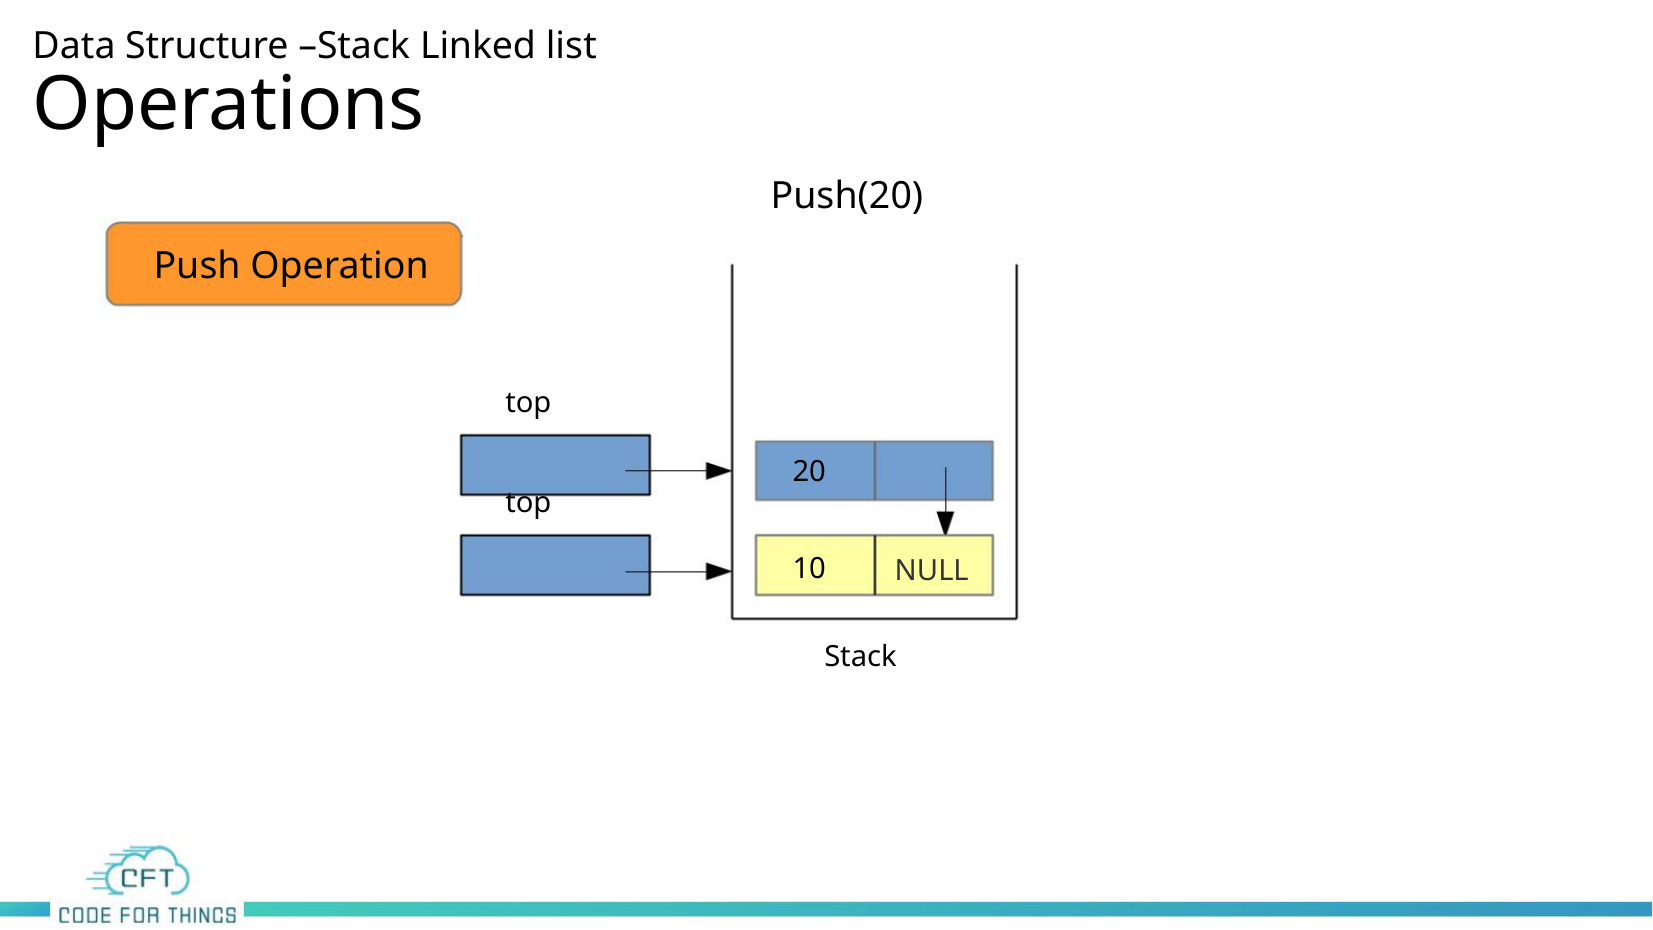

Data Structure –Stack Linked list
Operations
Push(20)
Push Operation
top
top
20
10
NULL
Stack